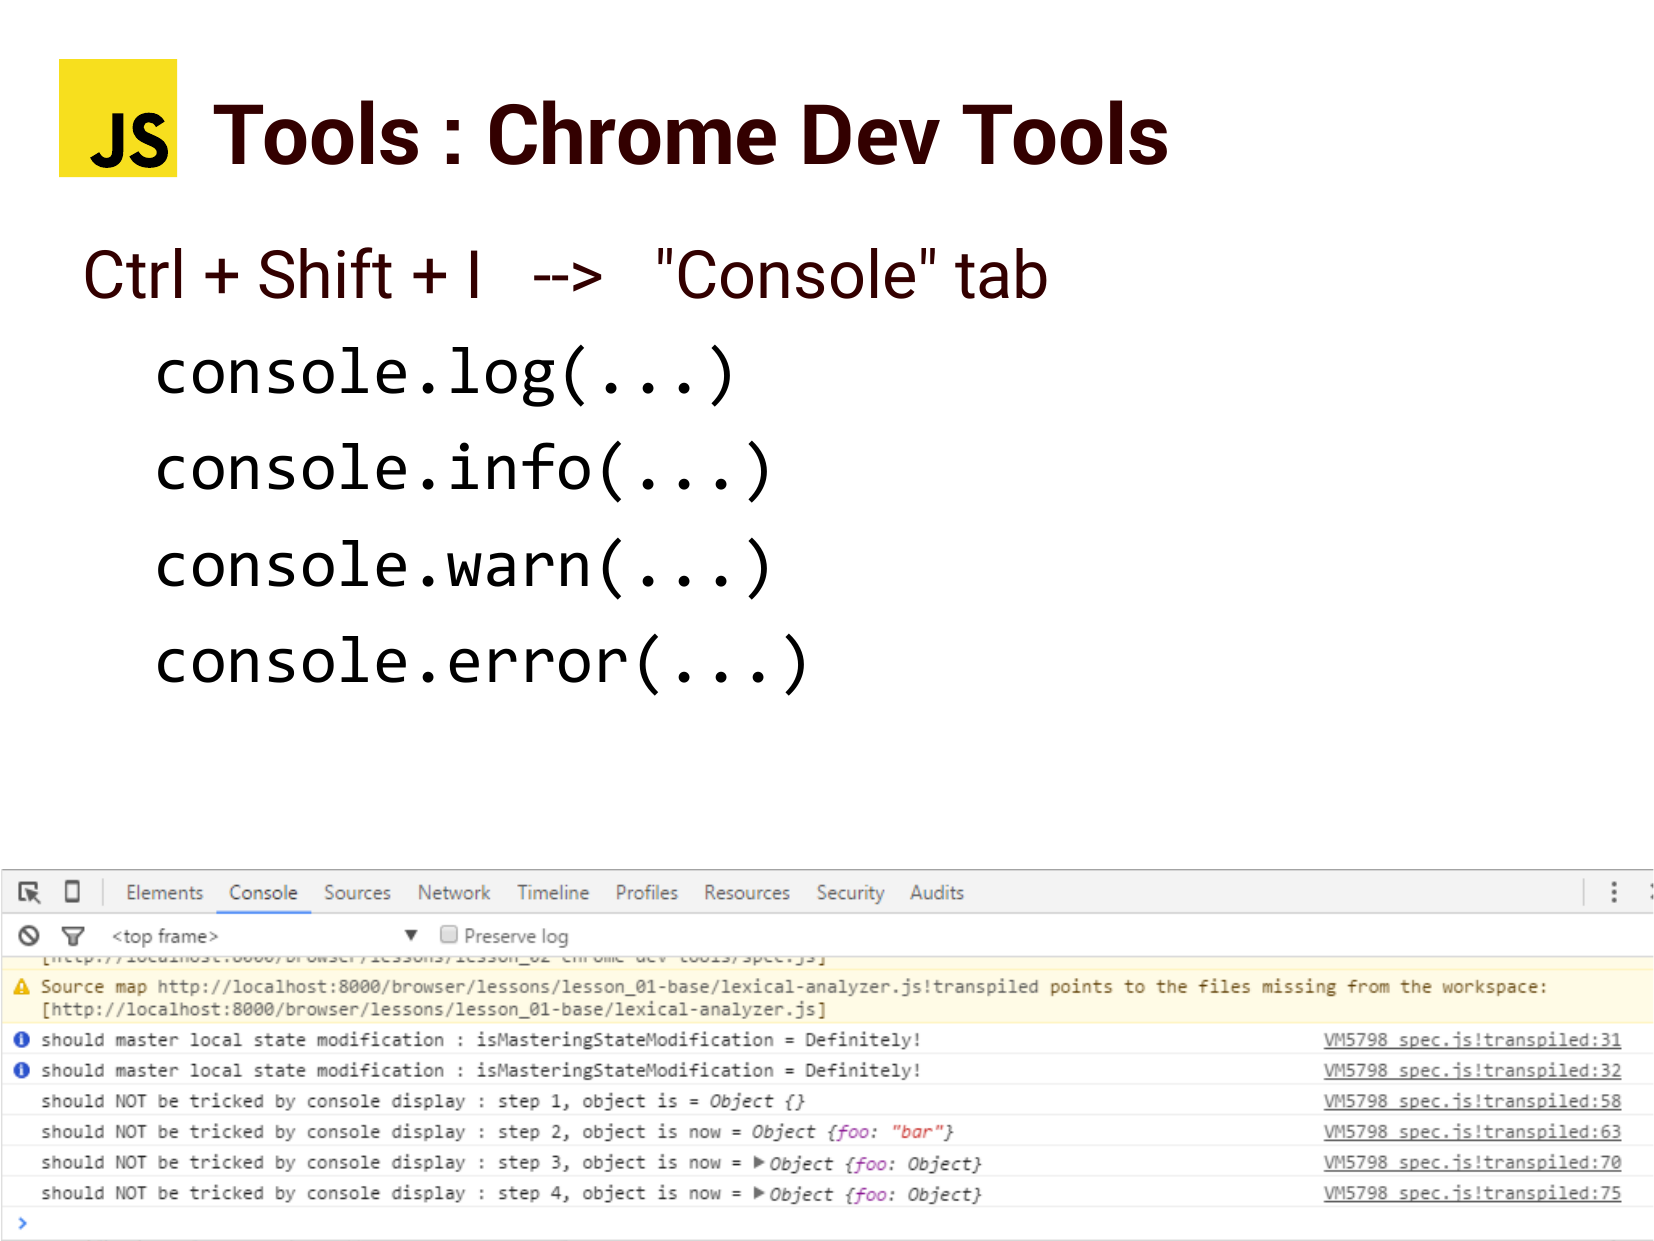

# Tools : Chrome Dev Tools
Ctrl + Shift + I --> "Console" tab
console.log(...)
console.info(...)
console.warn(...)
console.error(...)